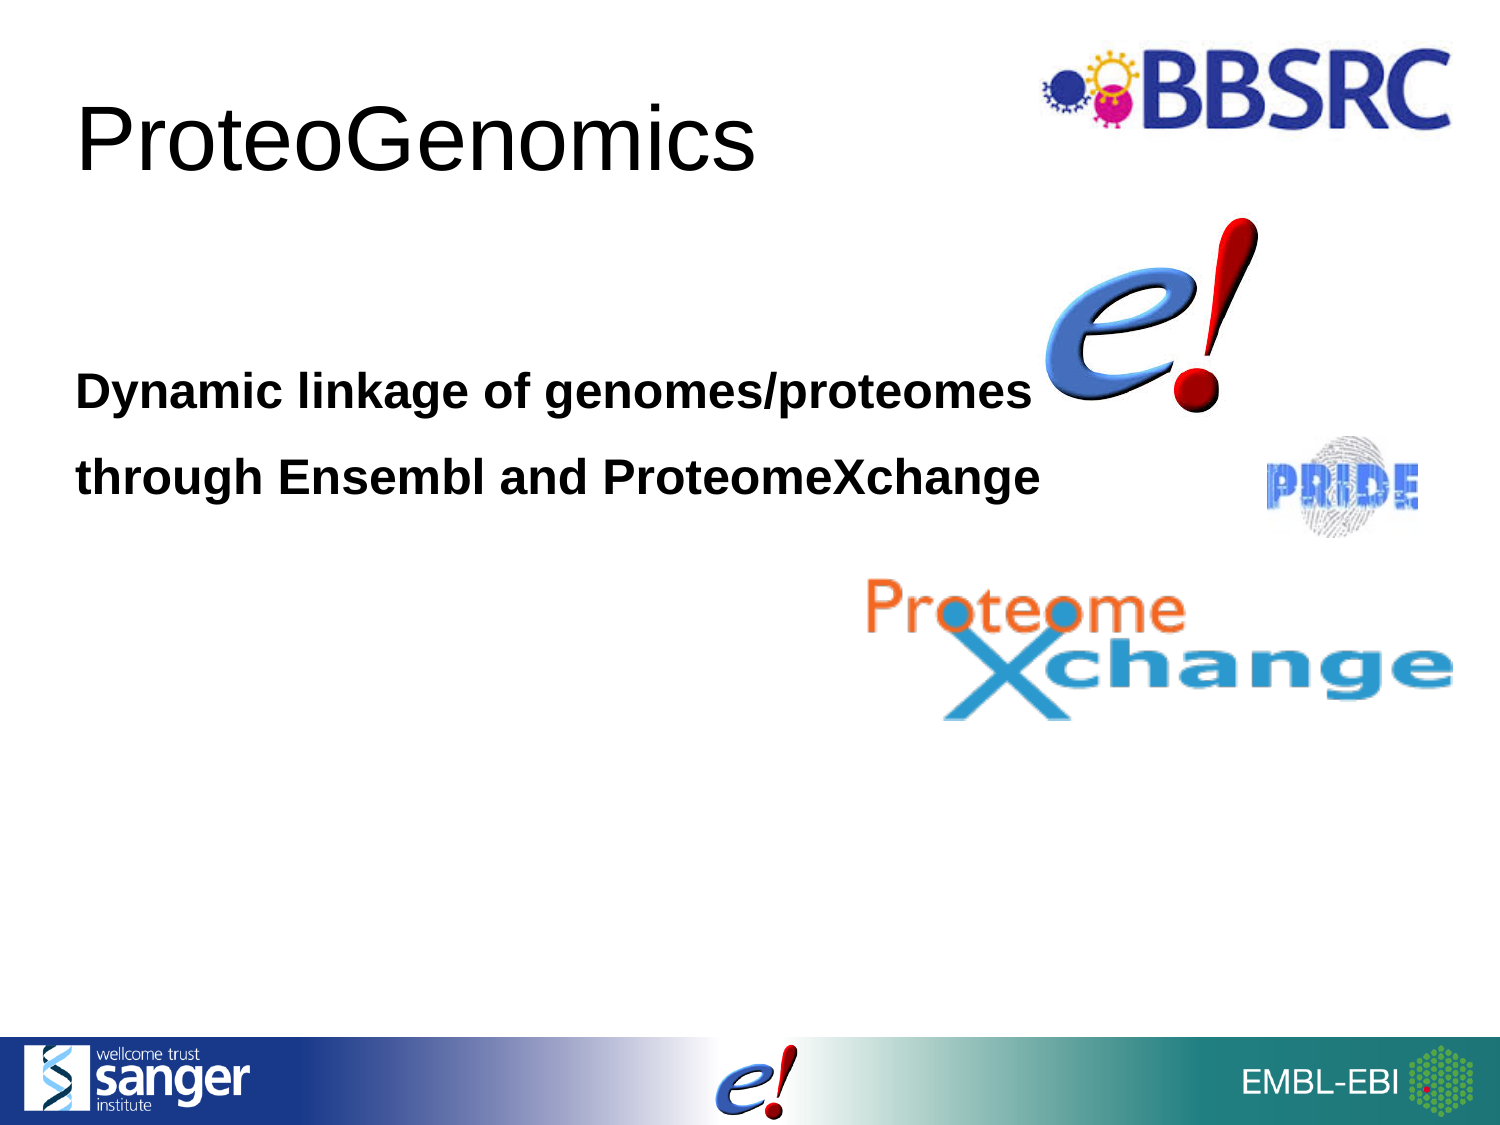

# ProteoGenomics
Dynamic linkage of genomes/proteomes
through Ensembl and ProteomeXchange